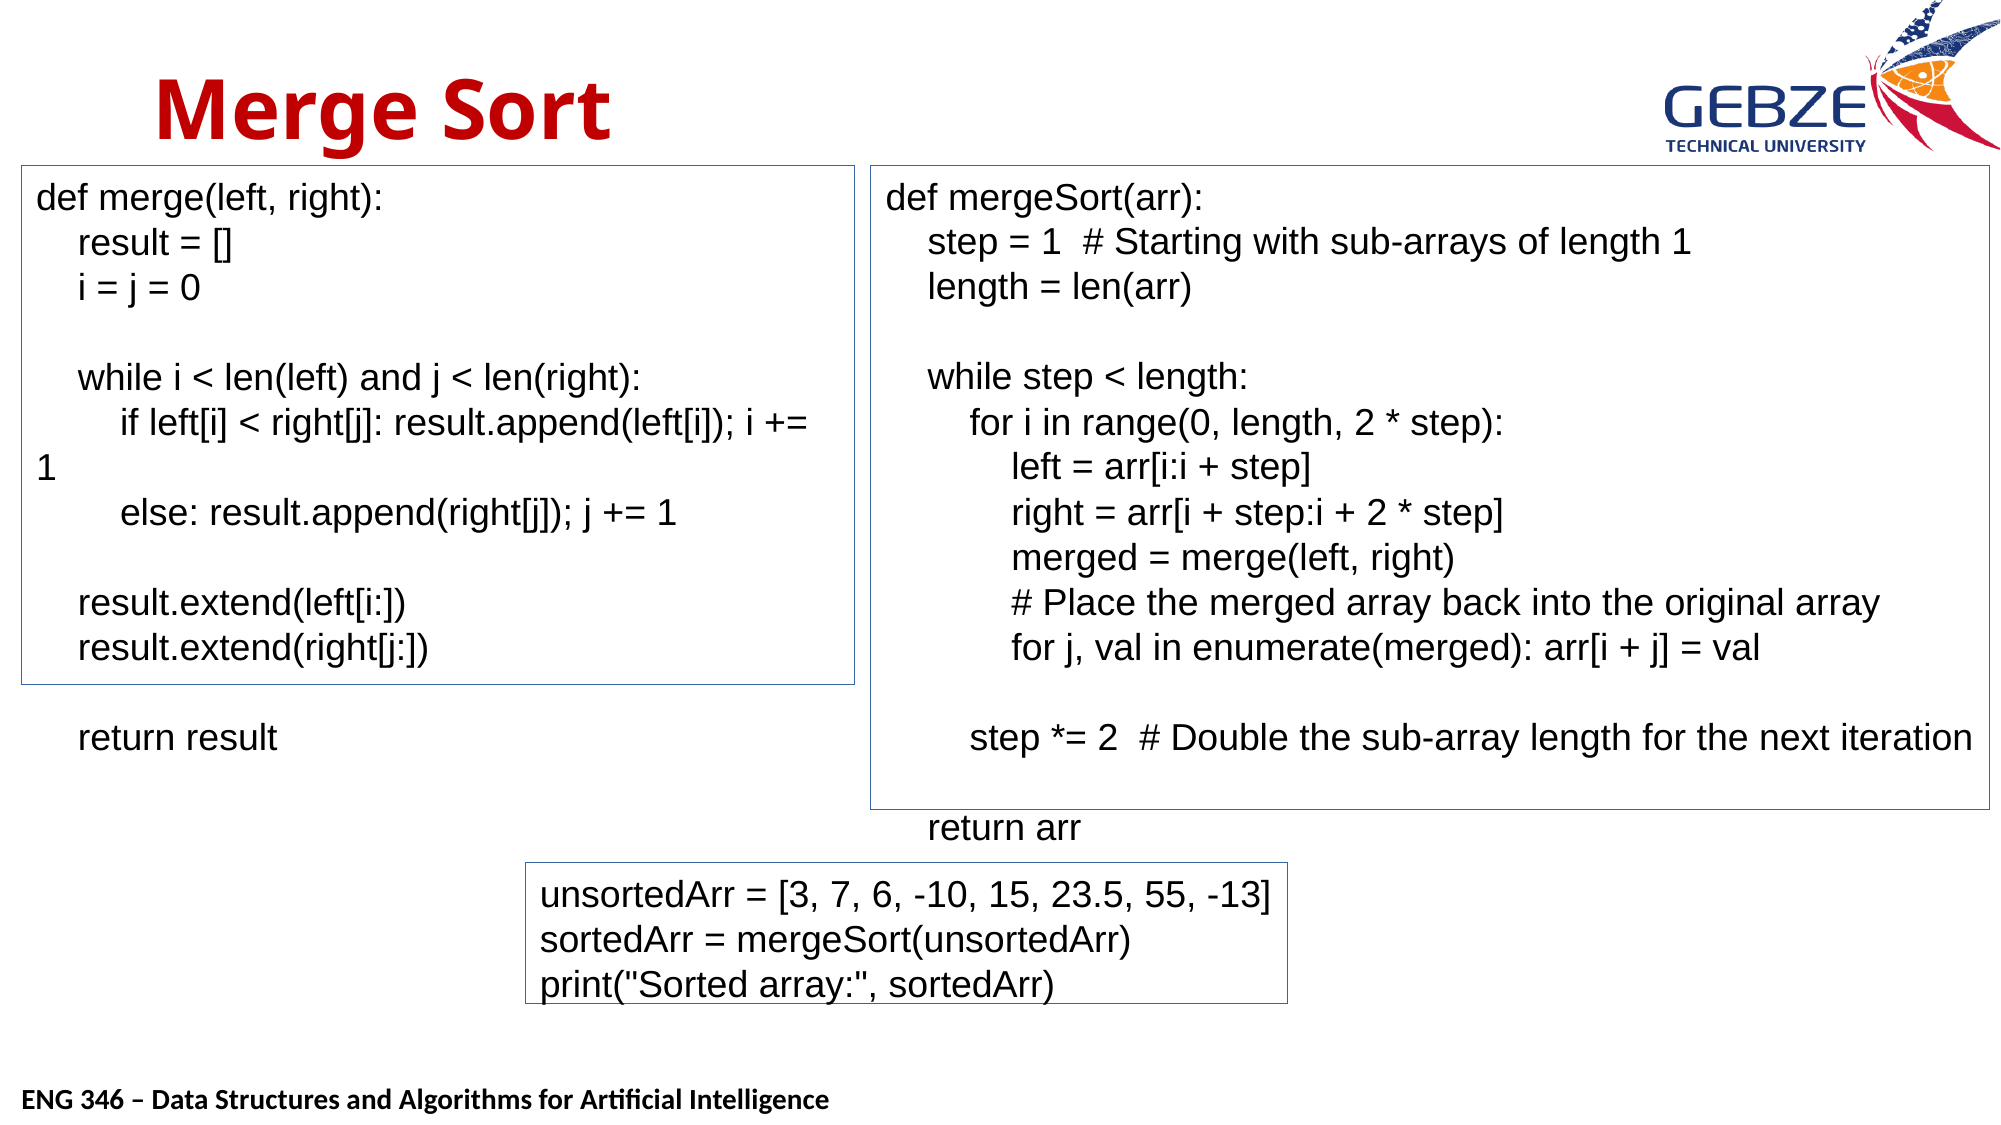

# Merge Sort
def mergeSort(arr):
 step = 1 # Starting with sub-arrays of length 1
 length = len(arr)
 while step < length:
 for i in range(0, length, 2 * step):
 left = arr[i:i + step]
 right = arr[i + step:i + 2 * step]
 merged = merge(left, right)
 # Place the merged array back into the original array
 for j, val in enumerate(merged): arr[i + j] = val
 step *= 2 # Double the sub-array length for the next iteration
 return arr
def merge(left, right):
 result = []
 i = j = 0
 while i < len(left) and j < len(right):
 if left[i] < right[j]: result.append(left[i]); i += 1
 else: result.append(right[j]); j += 1
 result.extend(left[i:])
 result.extend(right[j:])
 return result
unsortedArr = [3, 7, 6, -10, 15, 23.5, 55, -13]
sortedArr = mergeSort(unsortedArr)
print("Sorted array:", sortedArr)